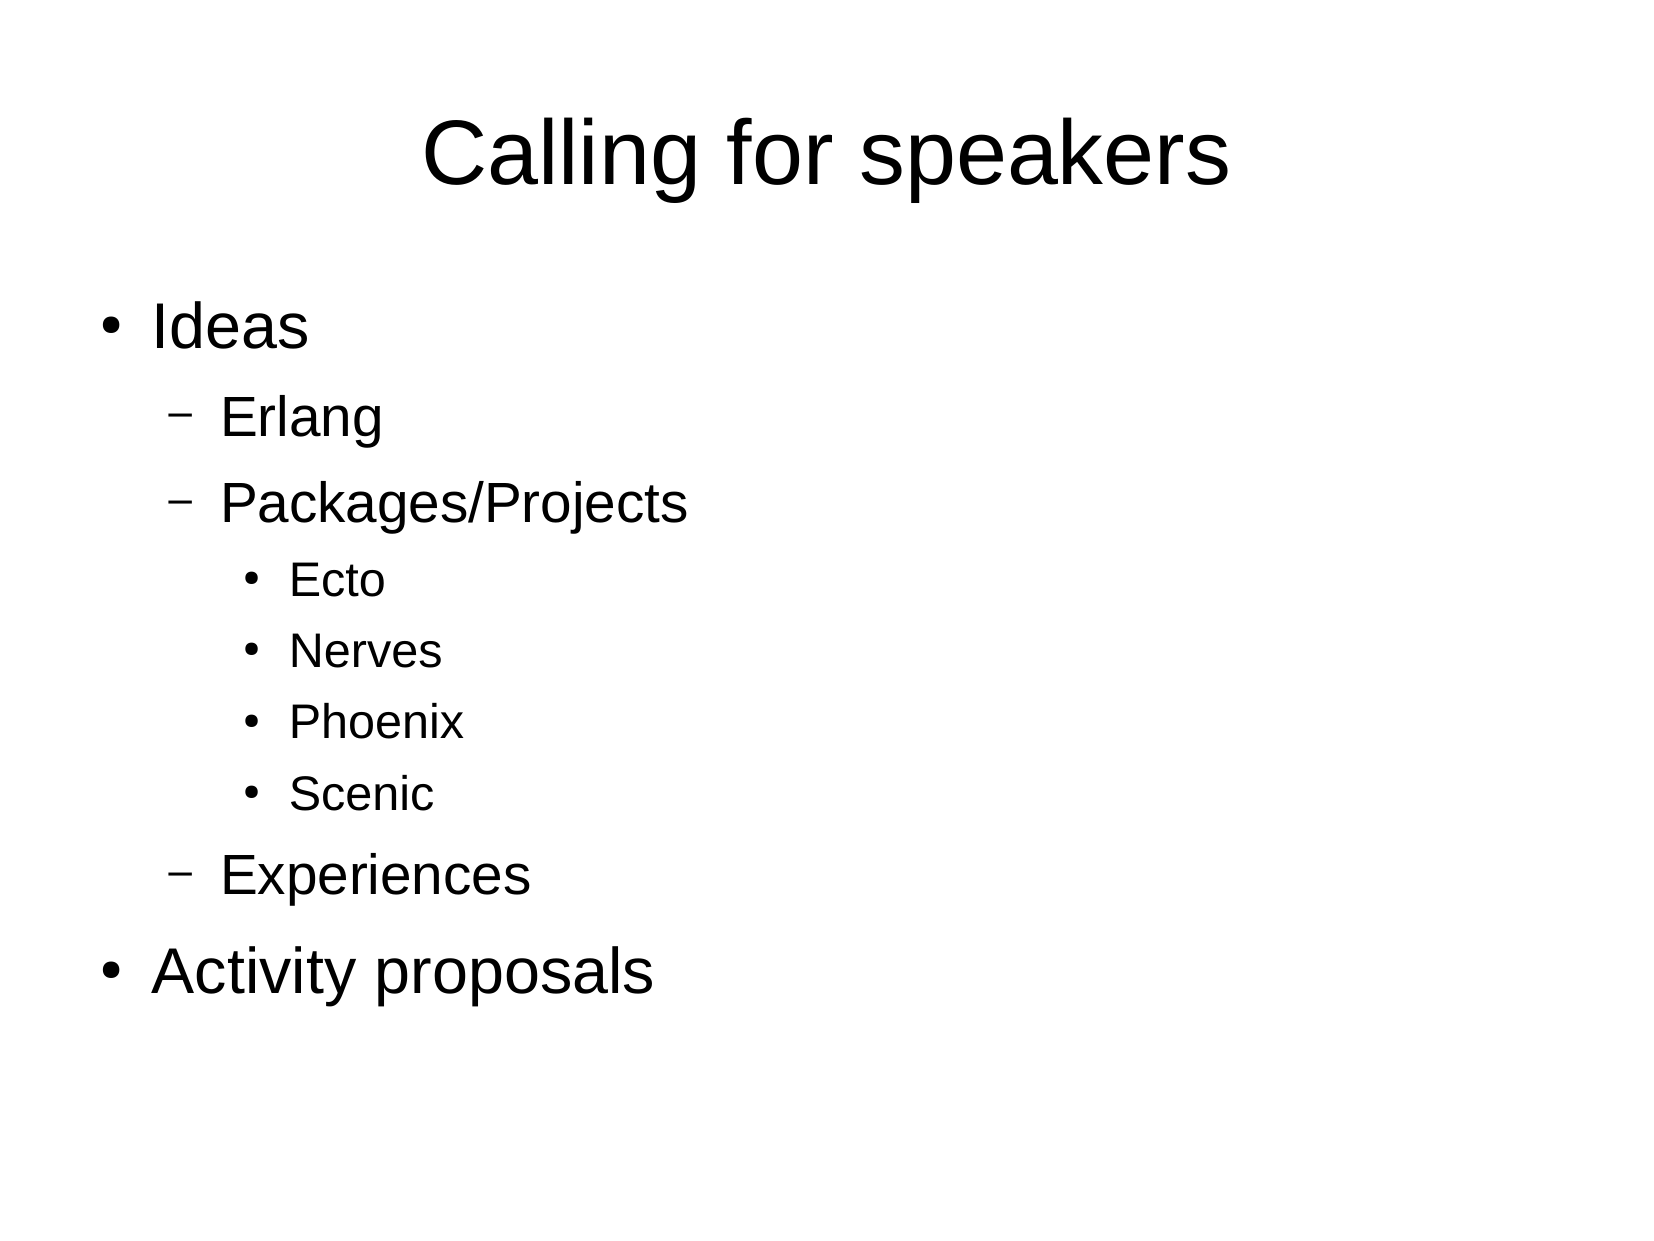

# Calling for speakers
Ideas
Erlang
Packages/Projects
Ecto
Nerves
Phoenix
Scenic
Experiences
Activity proposals